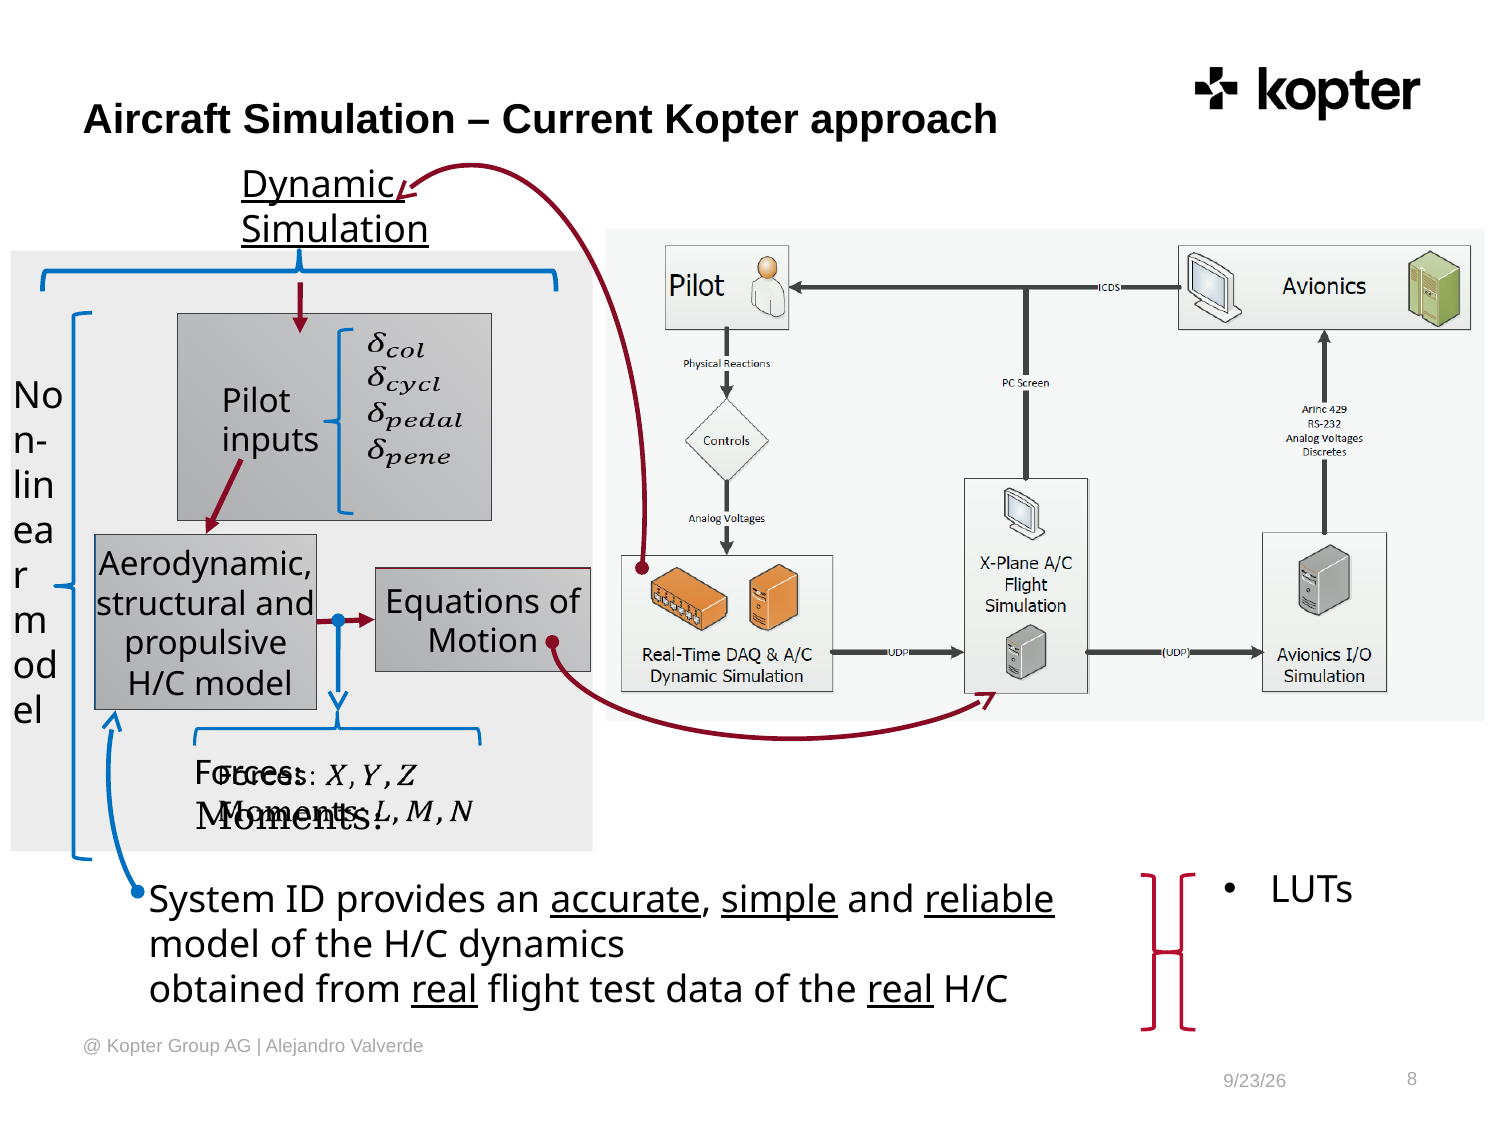

Aircraft Simulation – Current Kopter approach
Dynamic
Simulation
Non-linear model
Pilot
inputs
Aerodynamic, structural and propulsive
 H/C model
Equations of Motion
Forces:
Moments:
LUTs
System ID provides an accurate, simple and reliable model of the H/C dynamics
obtained from real flight test data of the real H/C
# @ Kopter Group AG | Alejandro Valverde